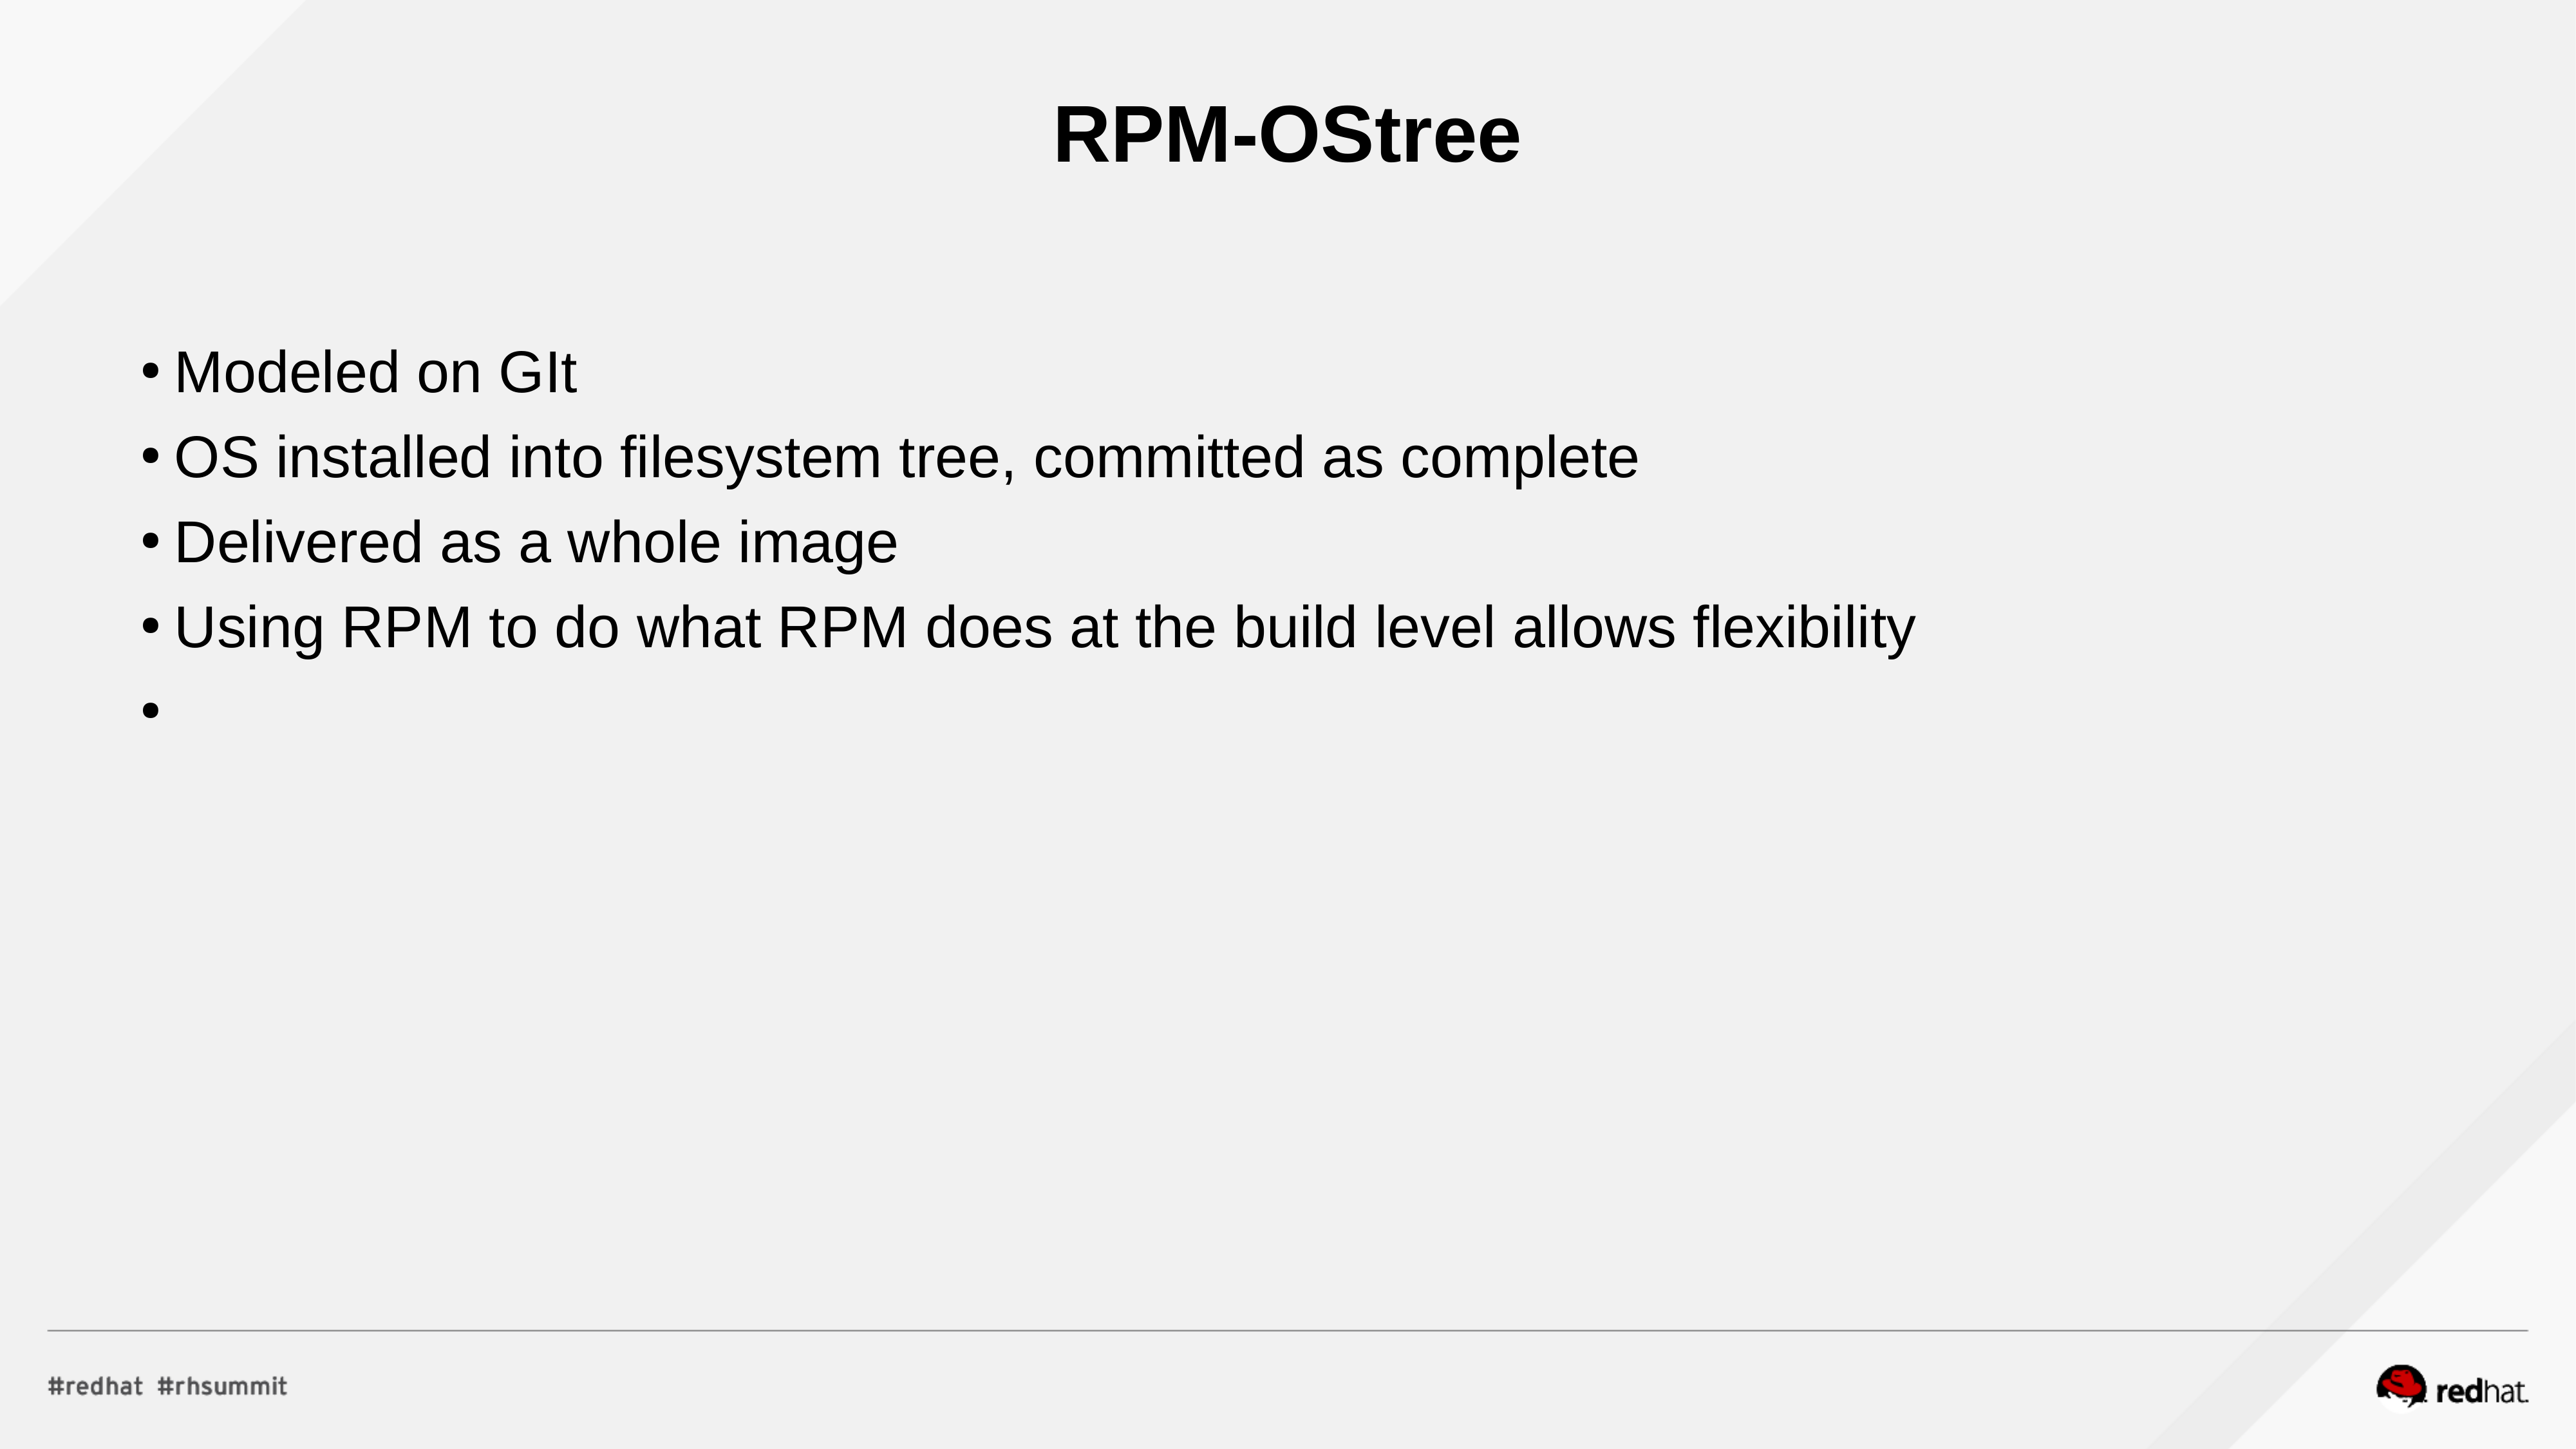

# RPM-OStree
Modeled on GIt
OS installed into filesystem tree, committed as complete
Delivered as a whole image
Using RPM to do what RPM does at the build level allows flexibility